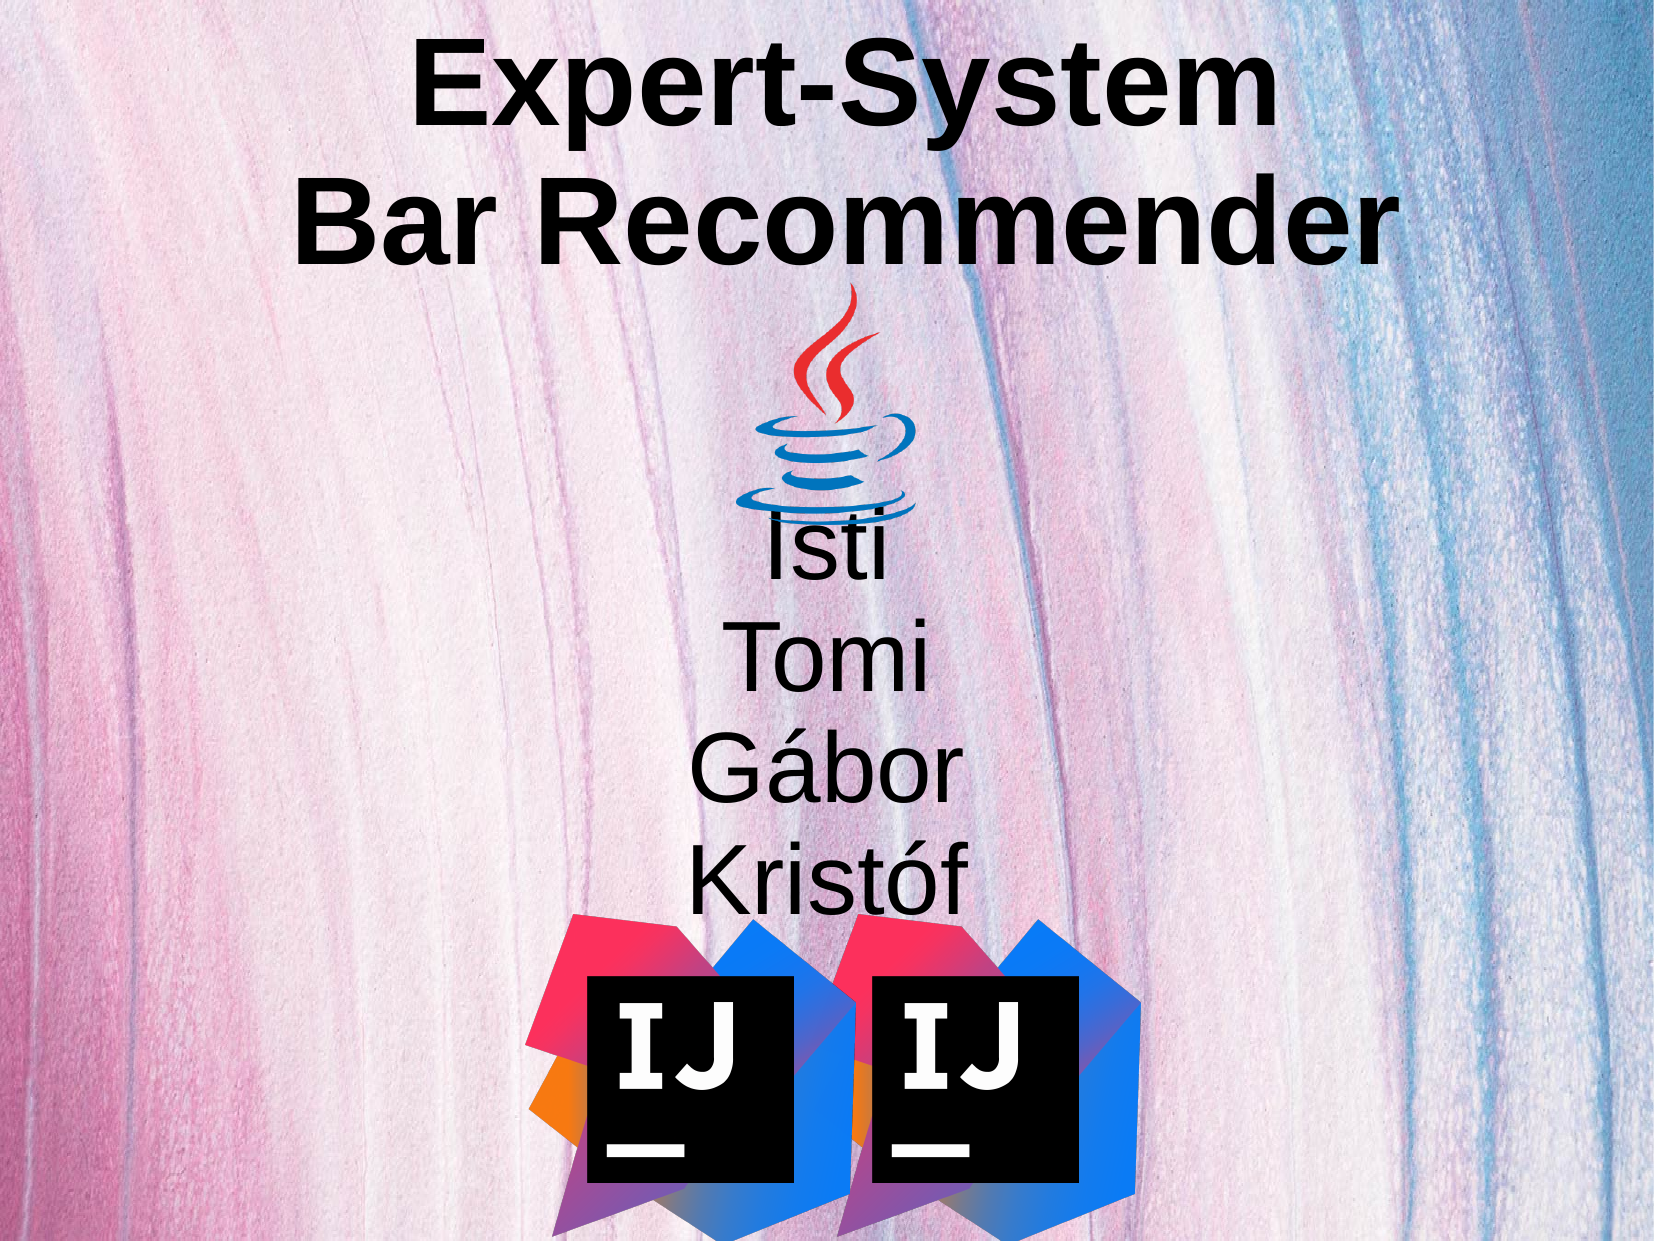

# Expert-System Bar Recommender
Isti
Tomi
Gábor
Kristóf